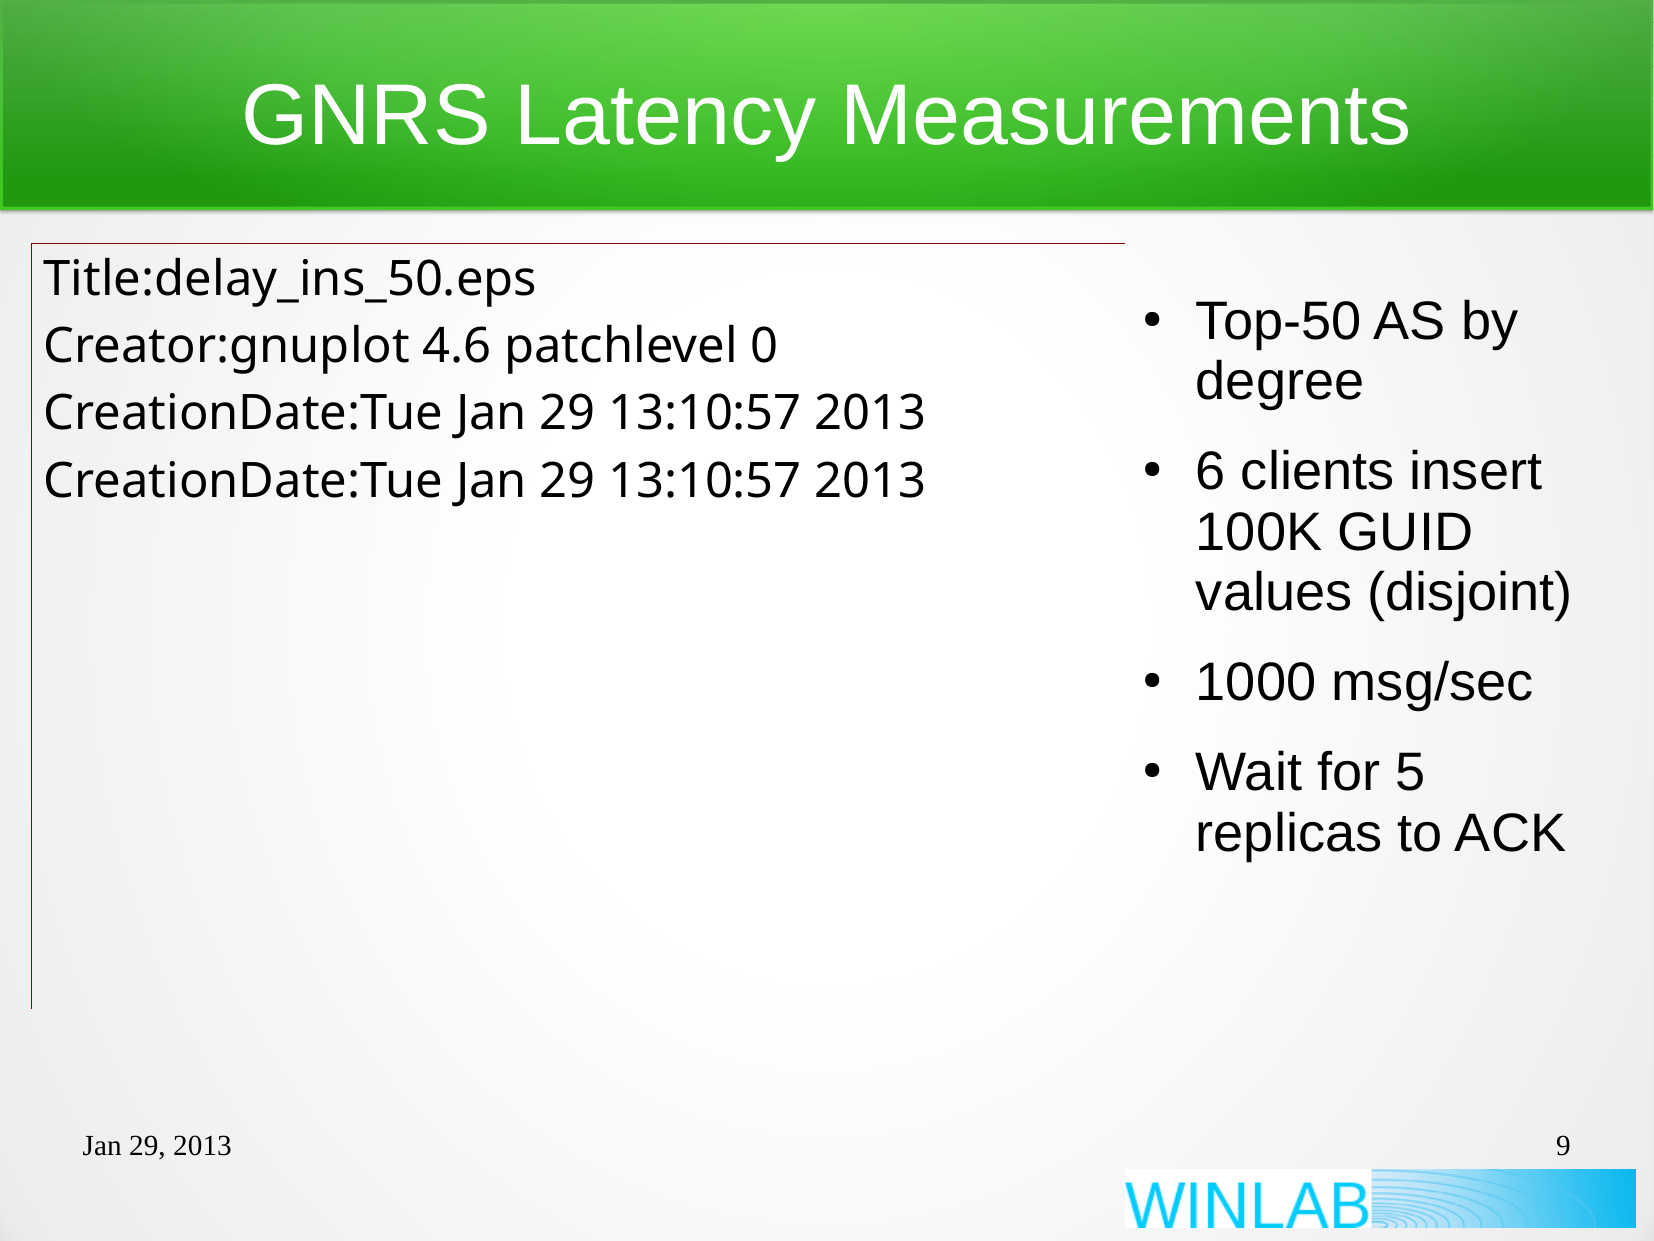

# GNRS Latency Measurements
Top-50 AS by degree
6 clients insert 100K GUID values (disjoint)
1000 msg/sec
Wait for 5 replicas to ACK
Jan 29, 2013
9